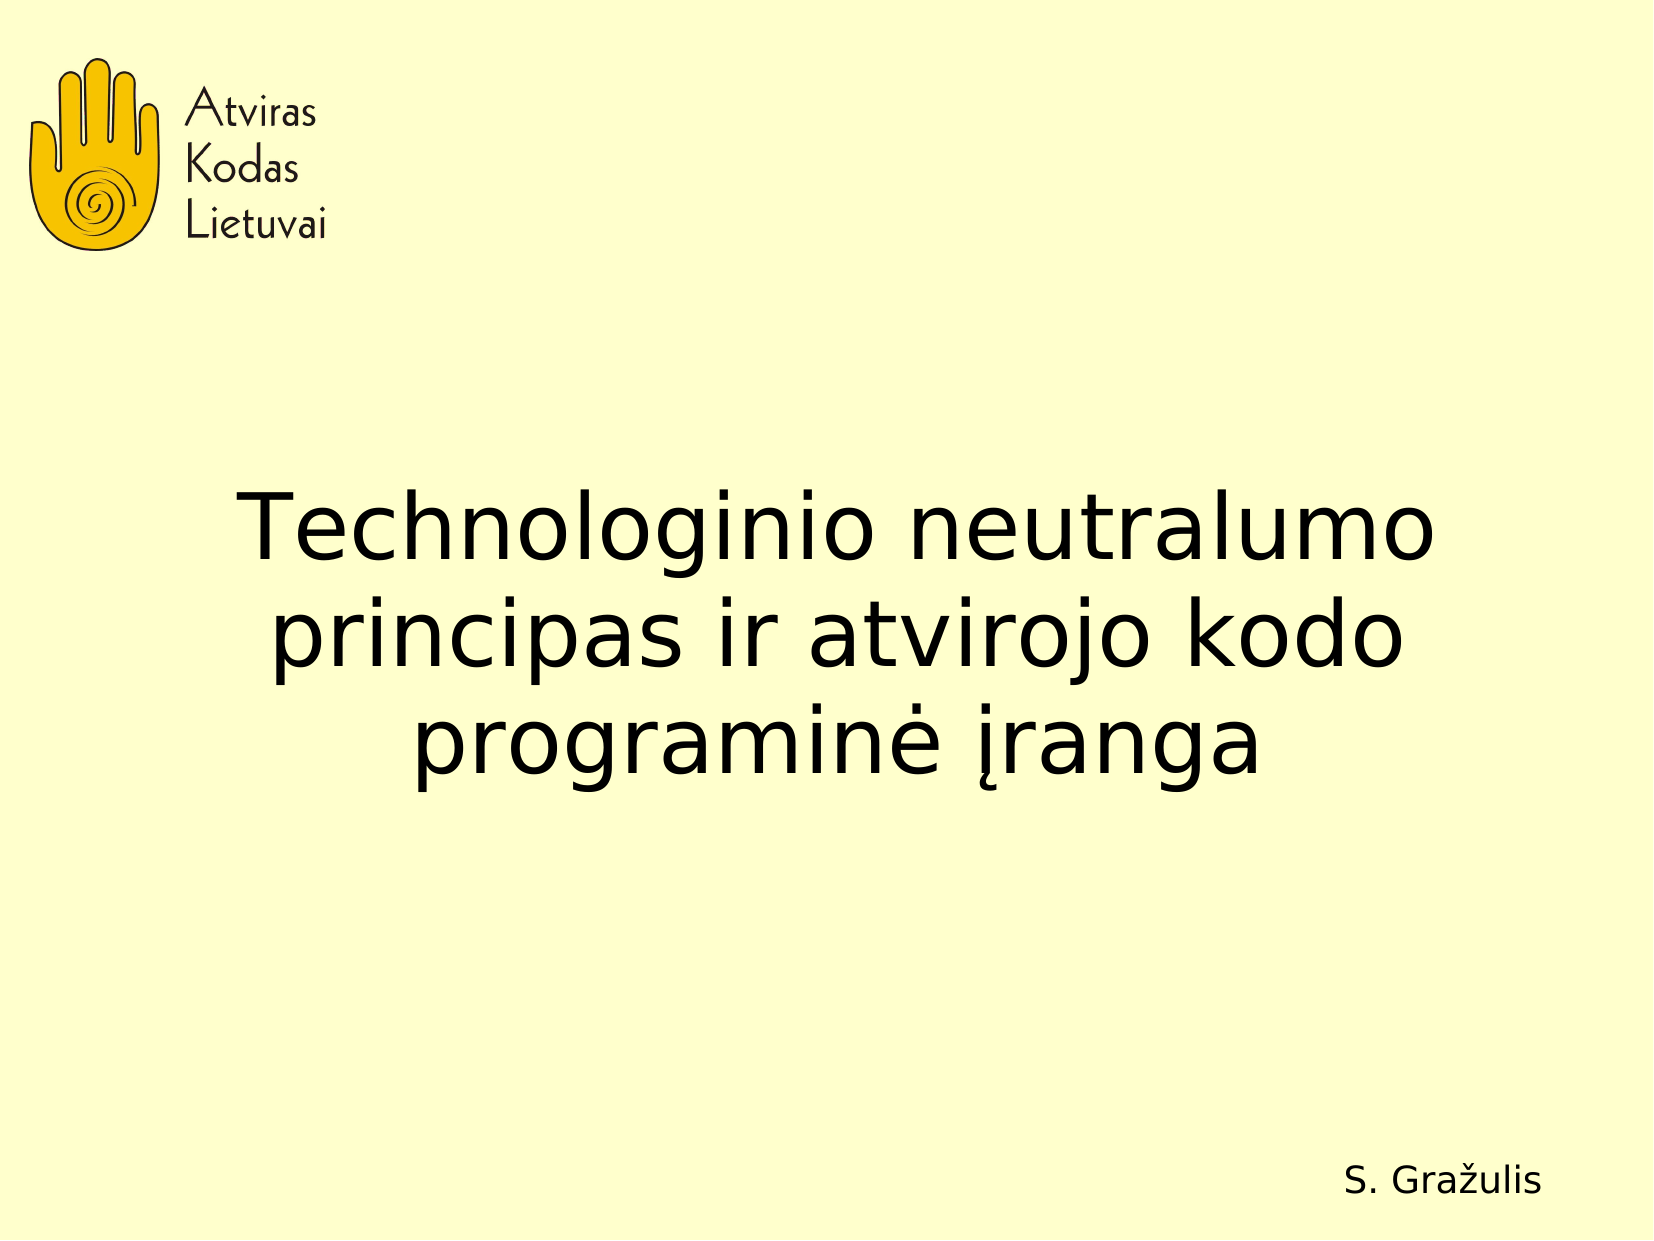

# Technologinio neutralumo principas ir atvirojo kodo programinė įranga